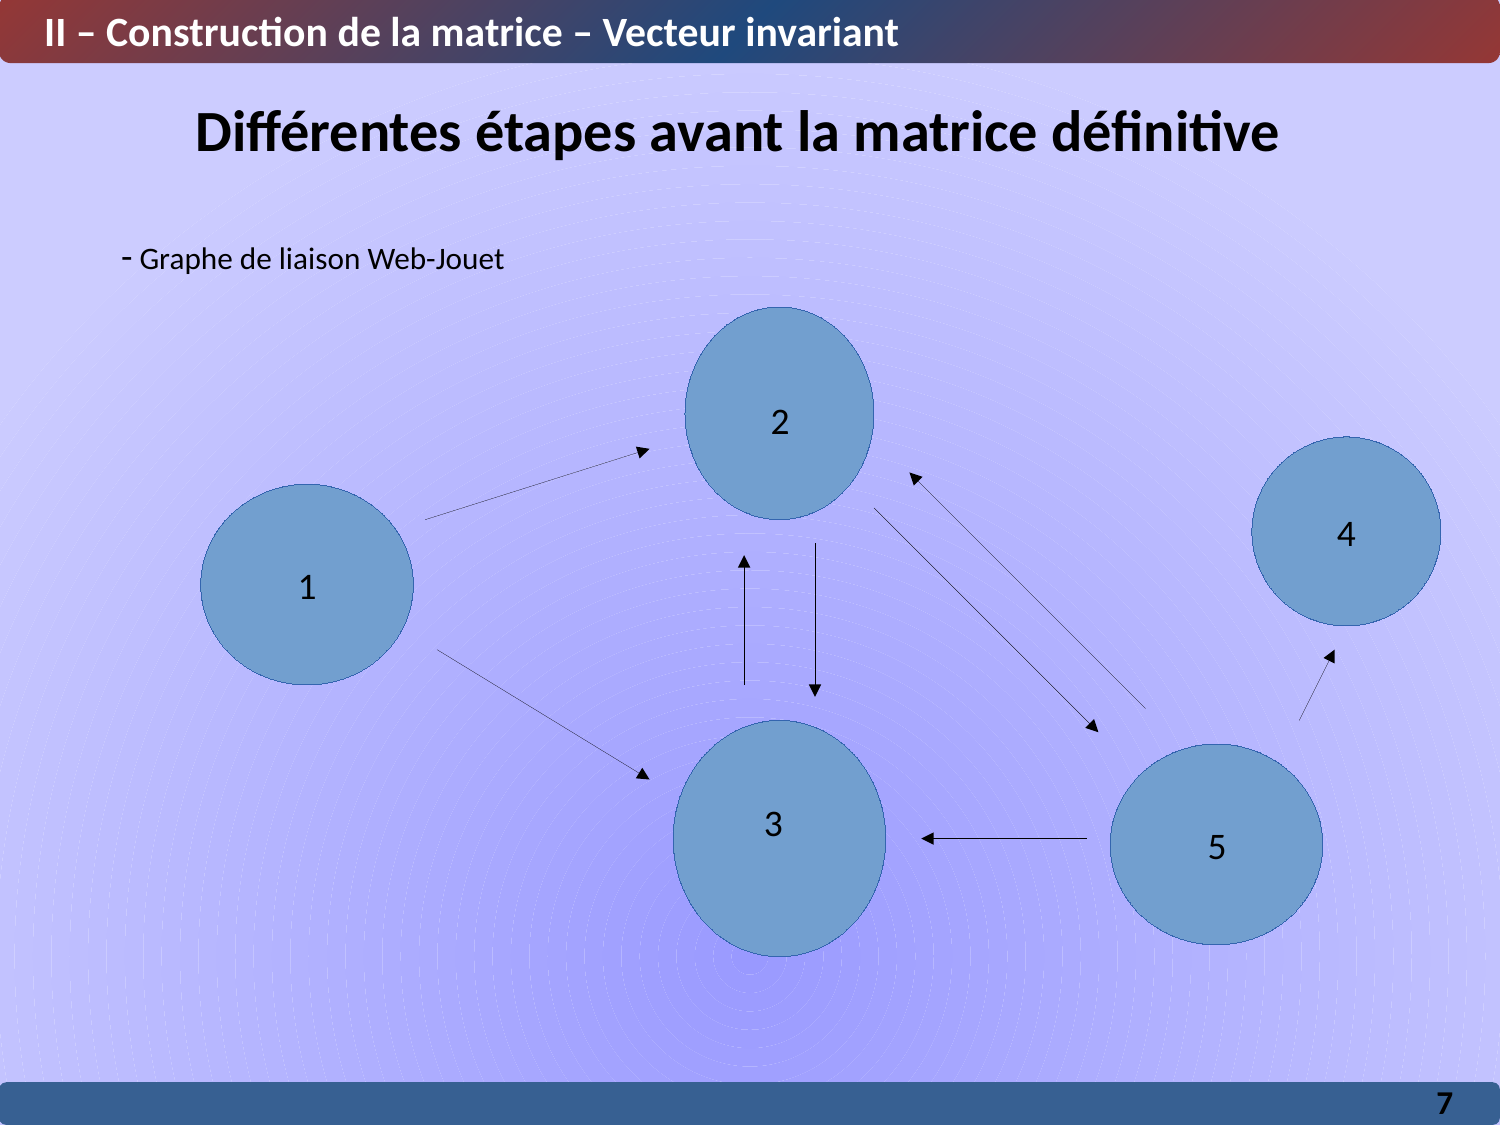

II – Construction de la matrice – Vecteur invariant
Différentes étapes avant la matrice définitive
- Graphe de liaison Web-Jouet
2
4
1
 3
5